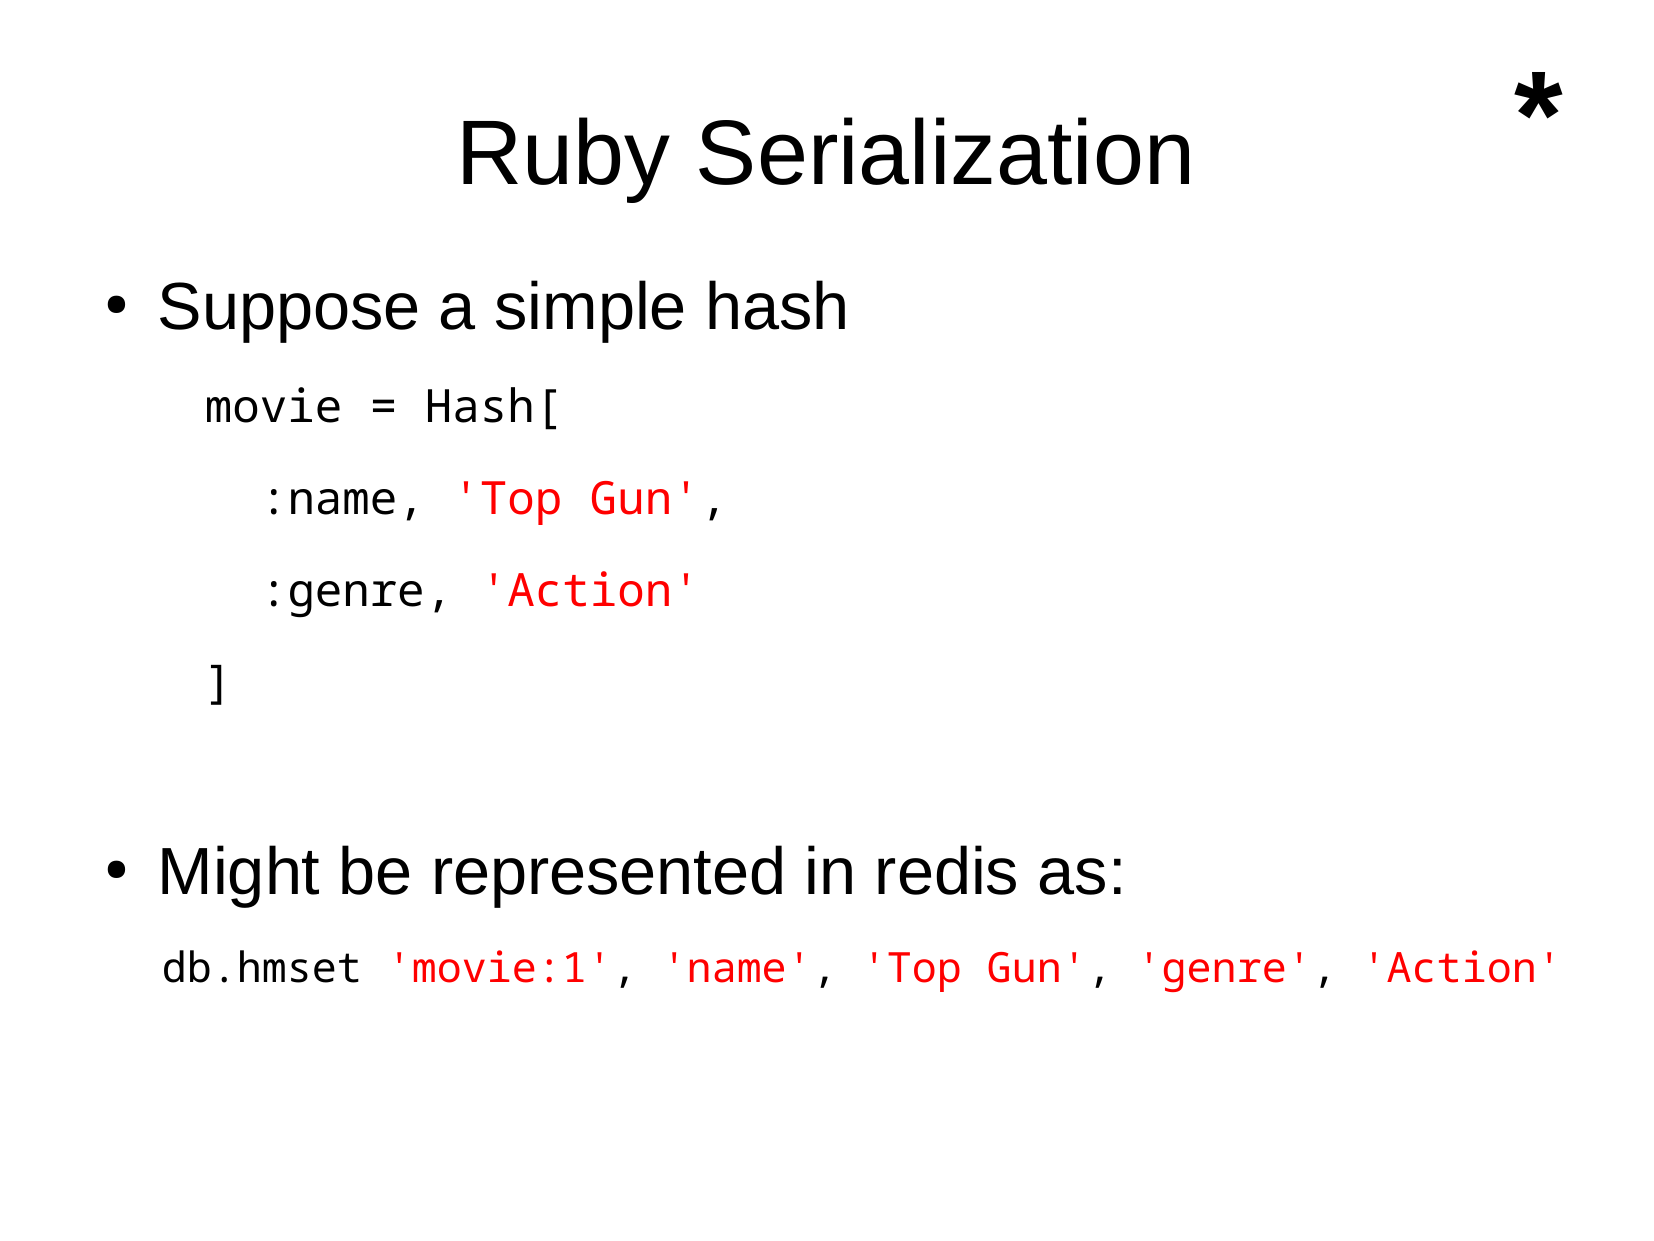

*
# Ruby Serialization
Suppose a simple hash
movie = Hash[
 :name, 'Top Gun',
 :genre, 'Action'
]
Might be represented in redis as:
 	db.hmset 'movie:1', 'name', 'Top Gun', 'genre', 'Action'